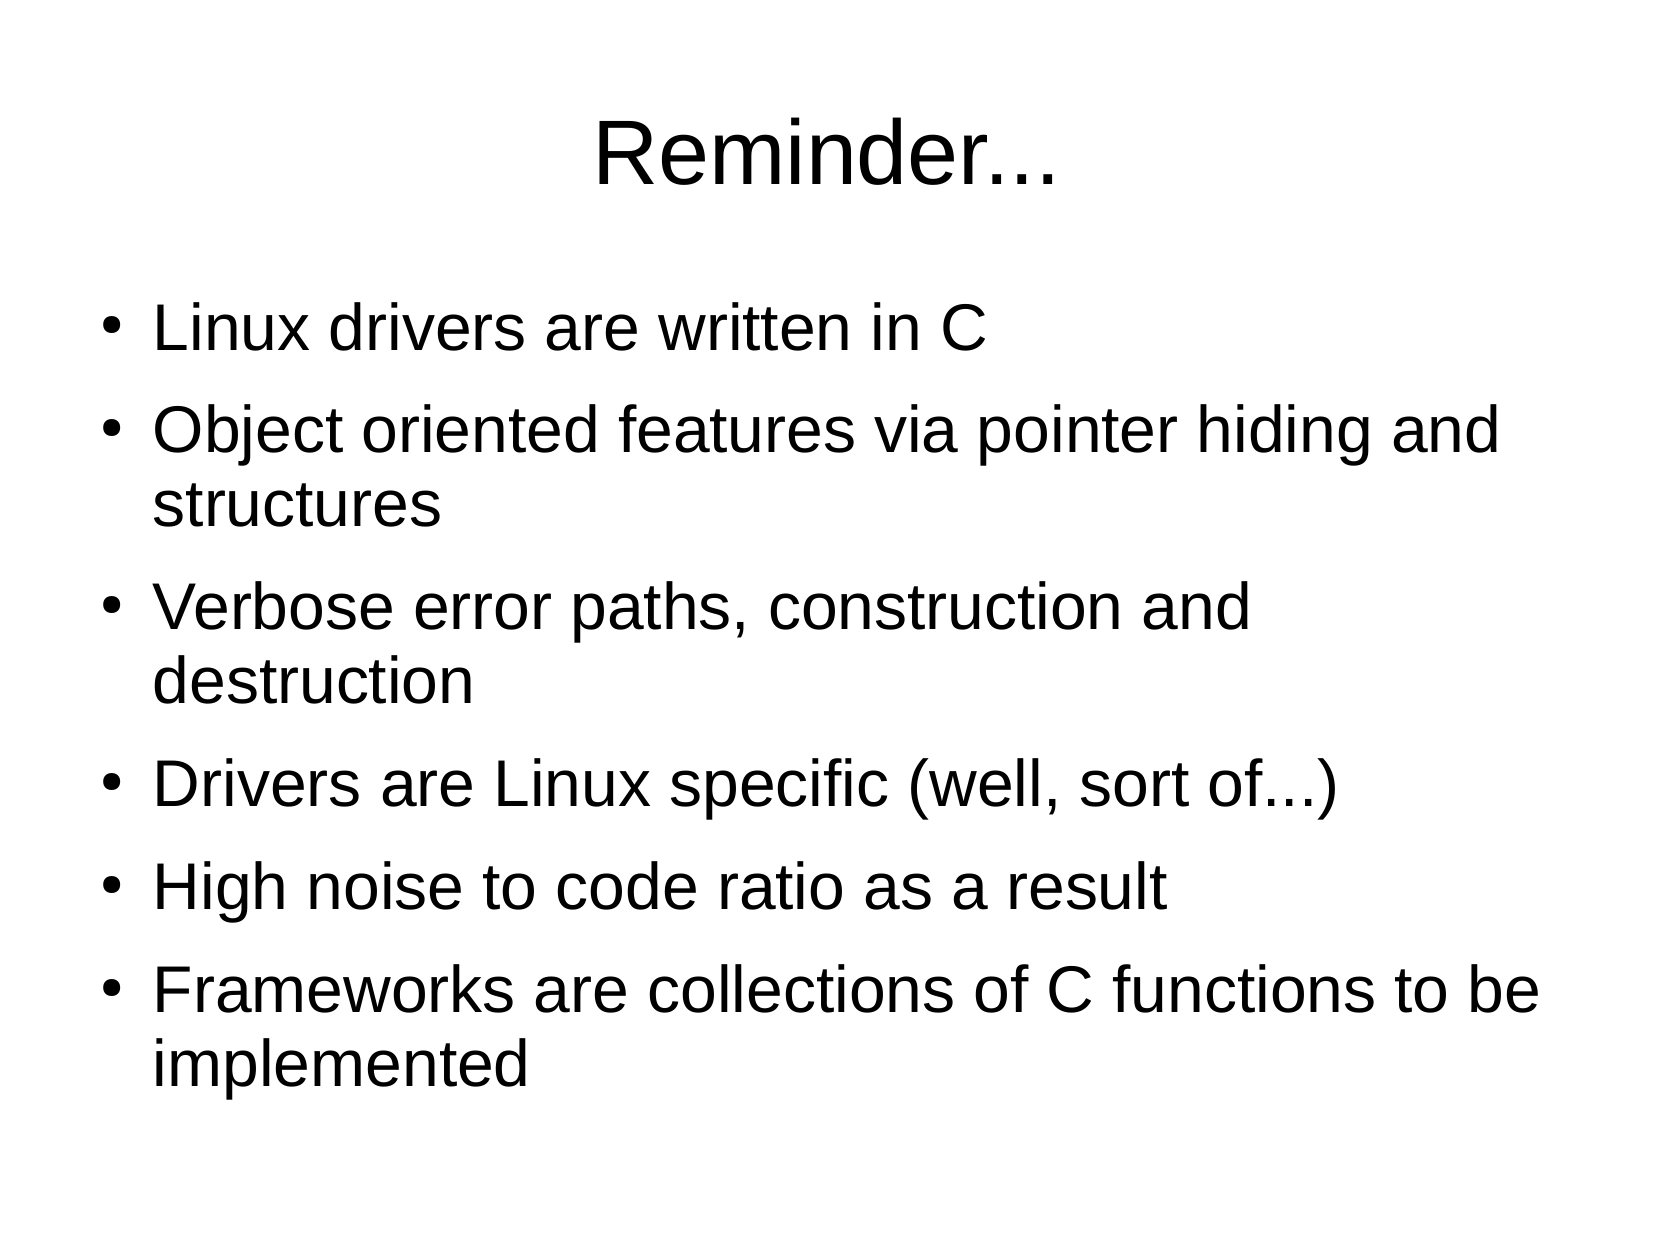

# Reminder...
Linux drivers are written in C
Object oriented features via pointer hiding and structures
Verbose error paths, construction and destruction
Drivers are Linux specific (well, sort of...)
High noise to code ratio as a result
Frameworks are collections of C functions to be implemented